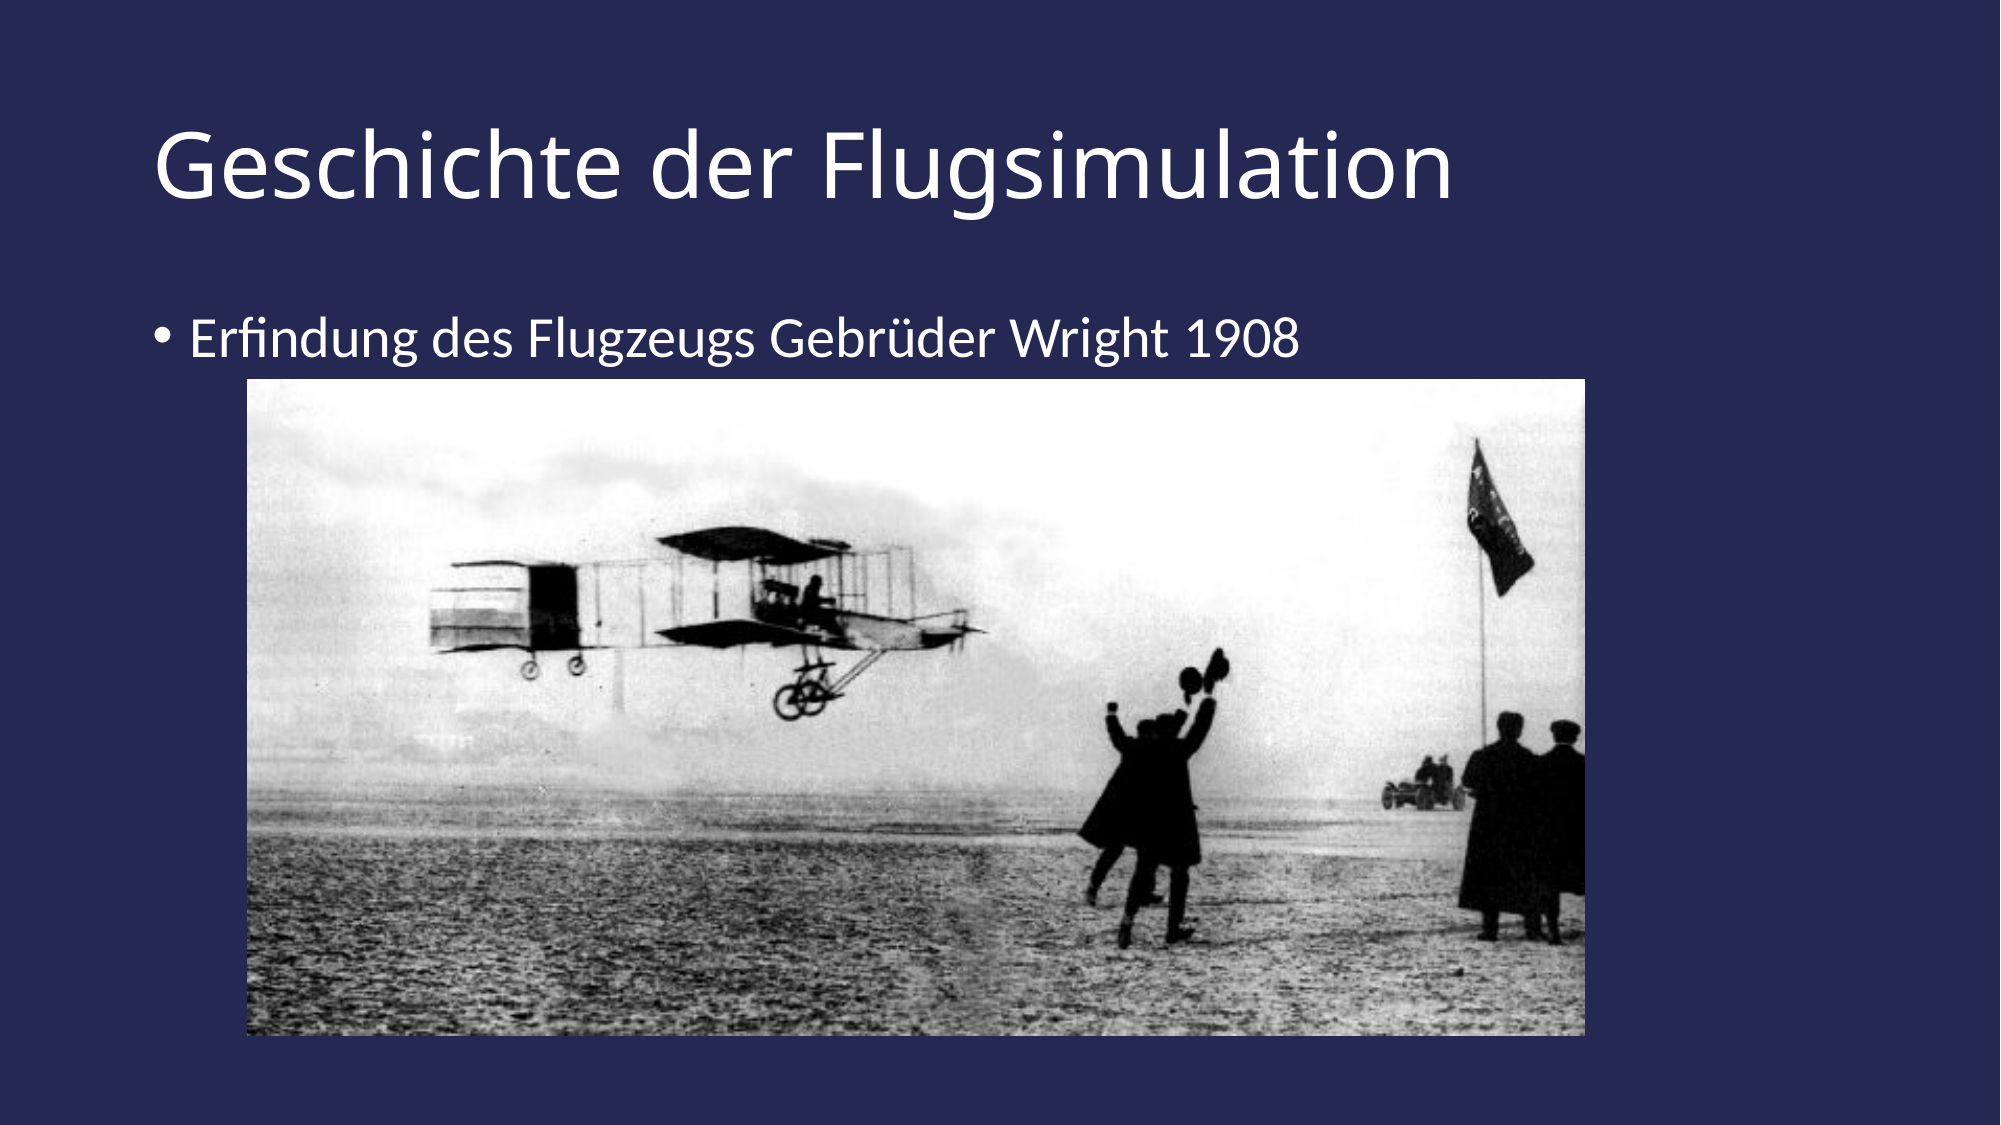

# Geschichte der Flugsimulation
Erfindung des Flugzeugs Gebrüder Wright 1908